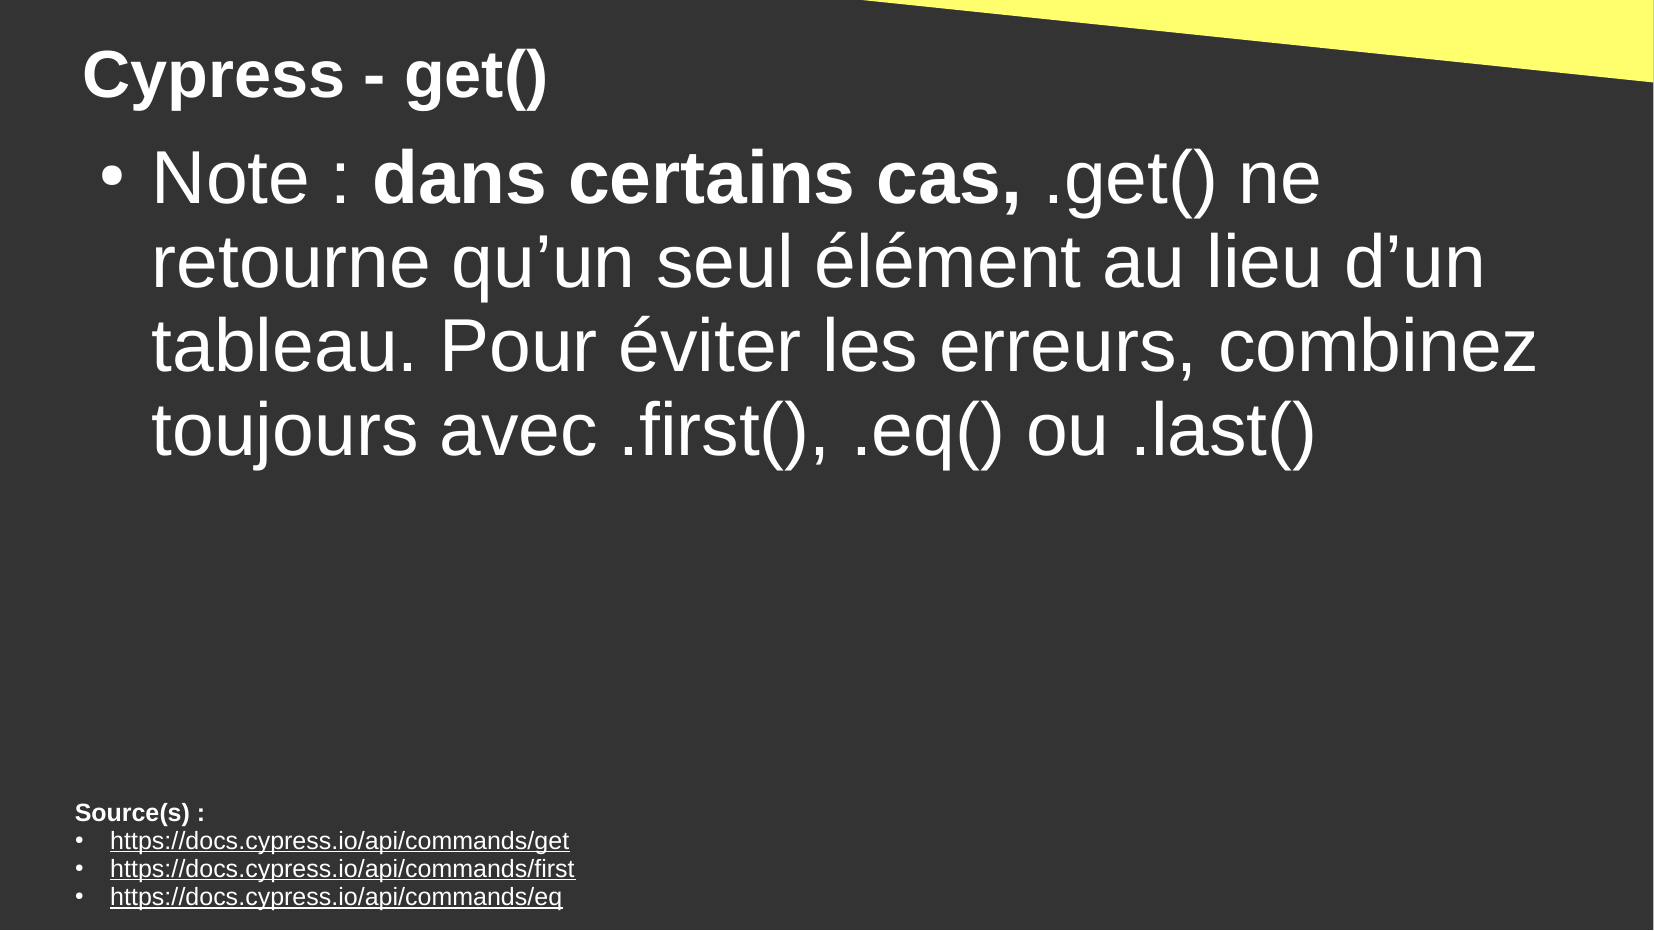

# Cypress - get()
Note : dans certains cas, .get() ne retourne qu’un seul élément au lieu d’un tableau. Pour éviter les erreurs, combinez toujours avec .first(), .eq() ou .last()
Source(s) :
https://docs.cypress.io/api/commands/get
https://docs.cypress.io/api/commands/first
https://docs.cypress.io/api/commands/eq